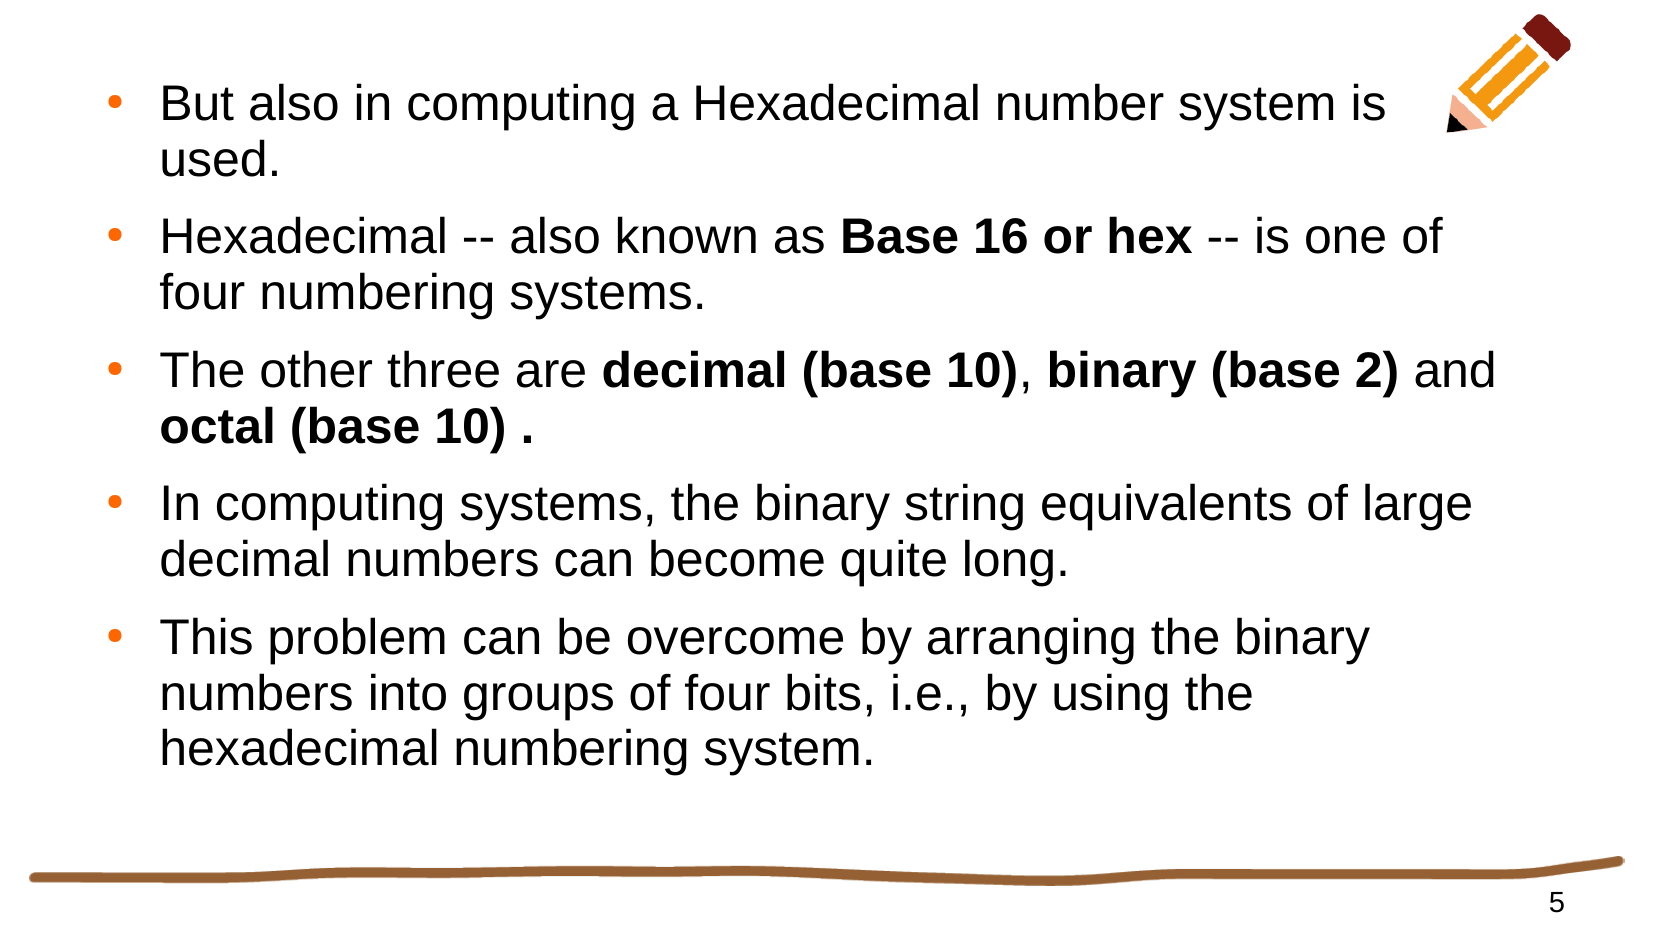

# But also in computing a Hexadecimal number system is used.
Hexadecimal -- also known as Base 16 or hex -- is one of four numbering systems.
The other three are decimal (base 10), binary (base 2) and octal (base 10) .
In computing systems, the binary string equivalents of large decimal numbers can become quite long.
This problem can be overcome by arranging the binary numbers into groups of four bits, i.e., by using the hexadecimal numbering system.
5